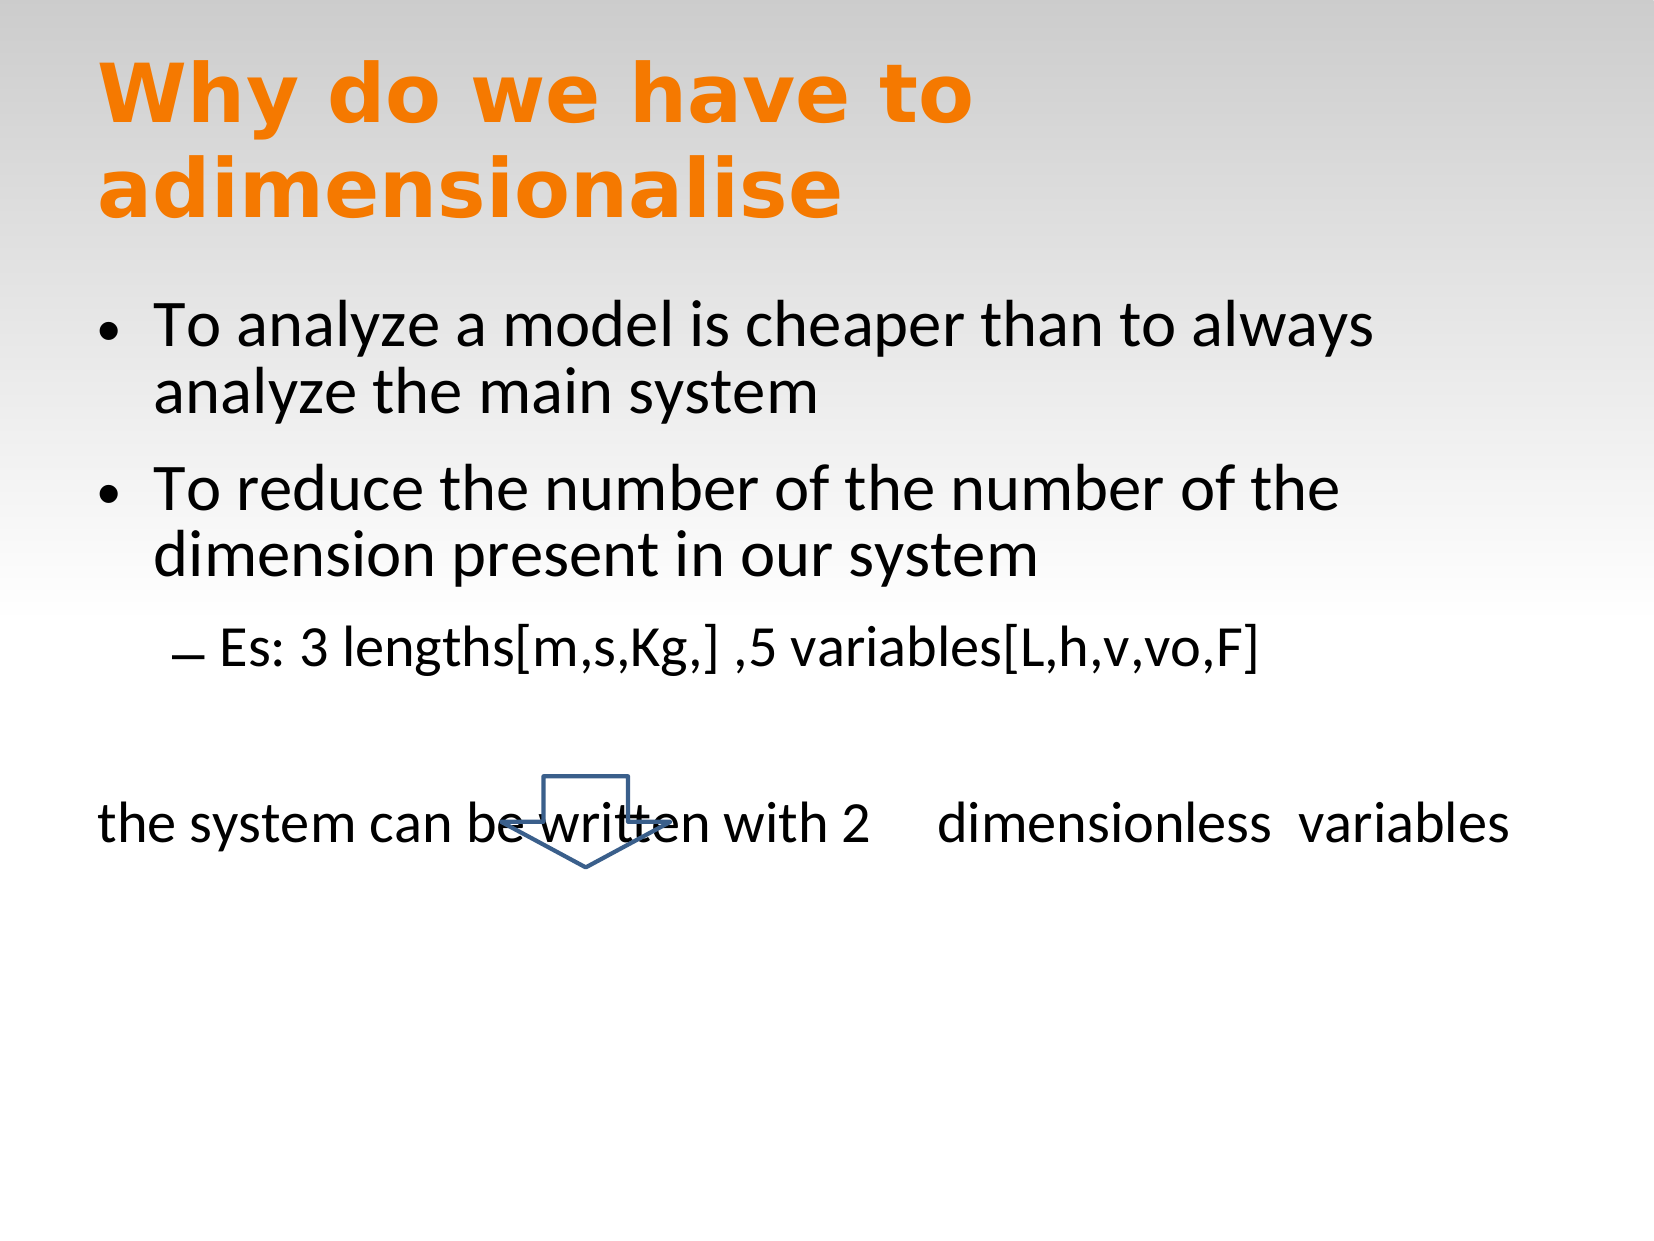

Why do we have to adimensionalise
# To analyze a model is cheaper than to always analyze the main system
To reduce the number of the number of the dimension present in our system
Es: 3 lengths[m,s,Kg,] ,5 variables[L,h,v,vo,F]
the system can be written with 2 dimensionless variables